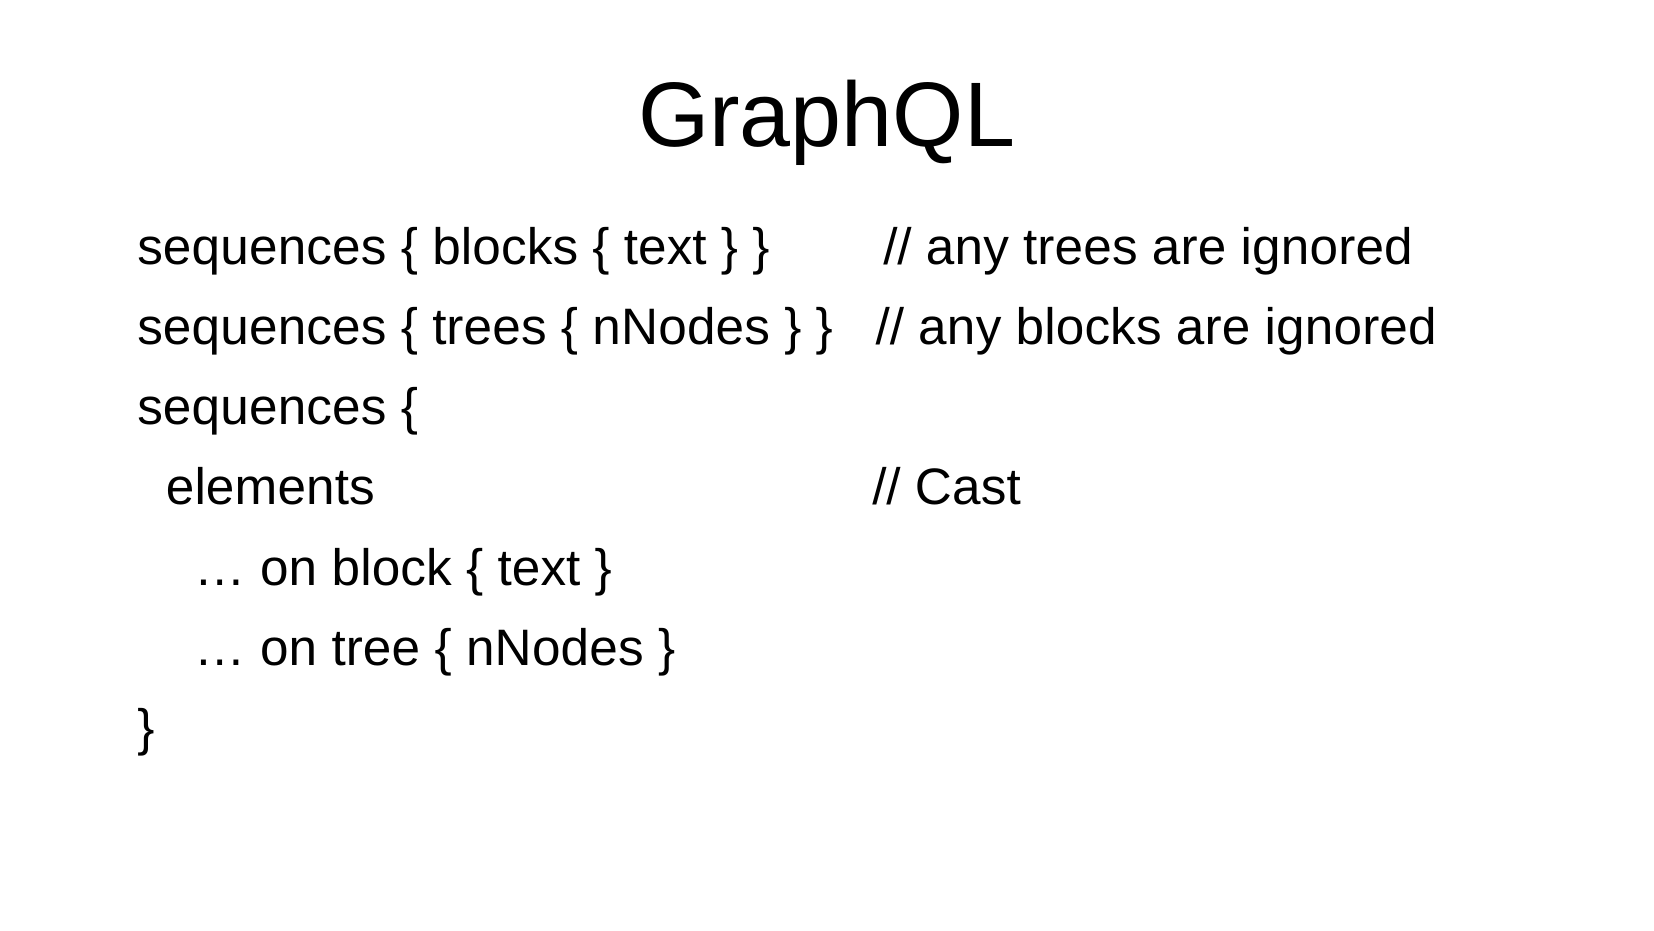

# GraphQL
sequences { blocks { text } } // any trees are ignored
sequences { trees { nNodes } } // any blocks are ignored
sequences {
 elements // Cast
 … on block { text }
 … on tree { nNodes }
}